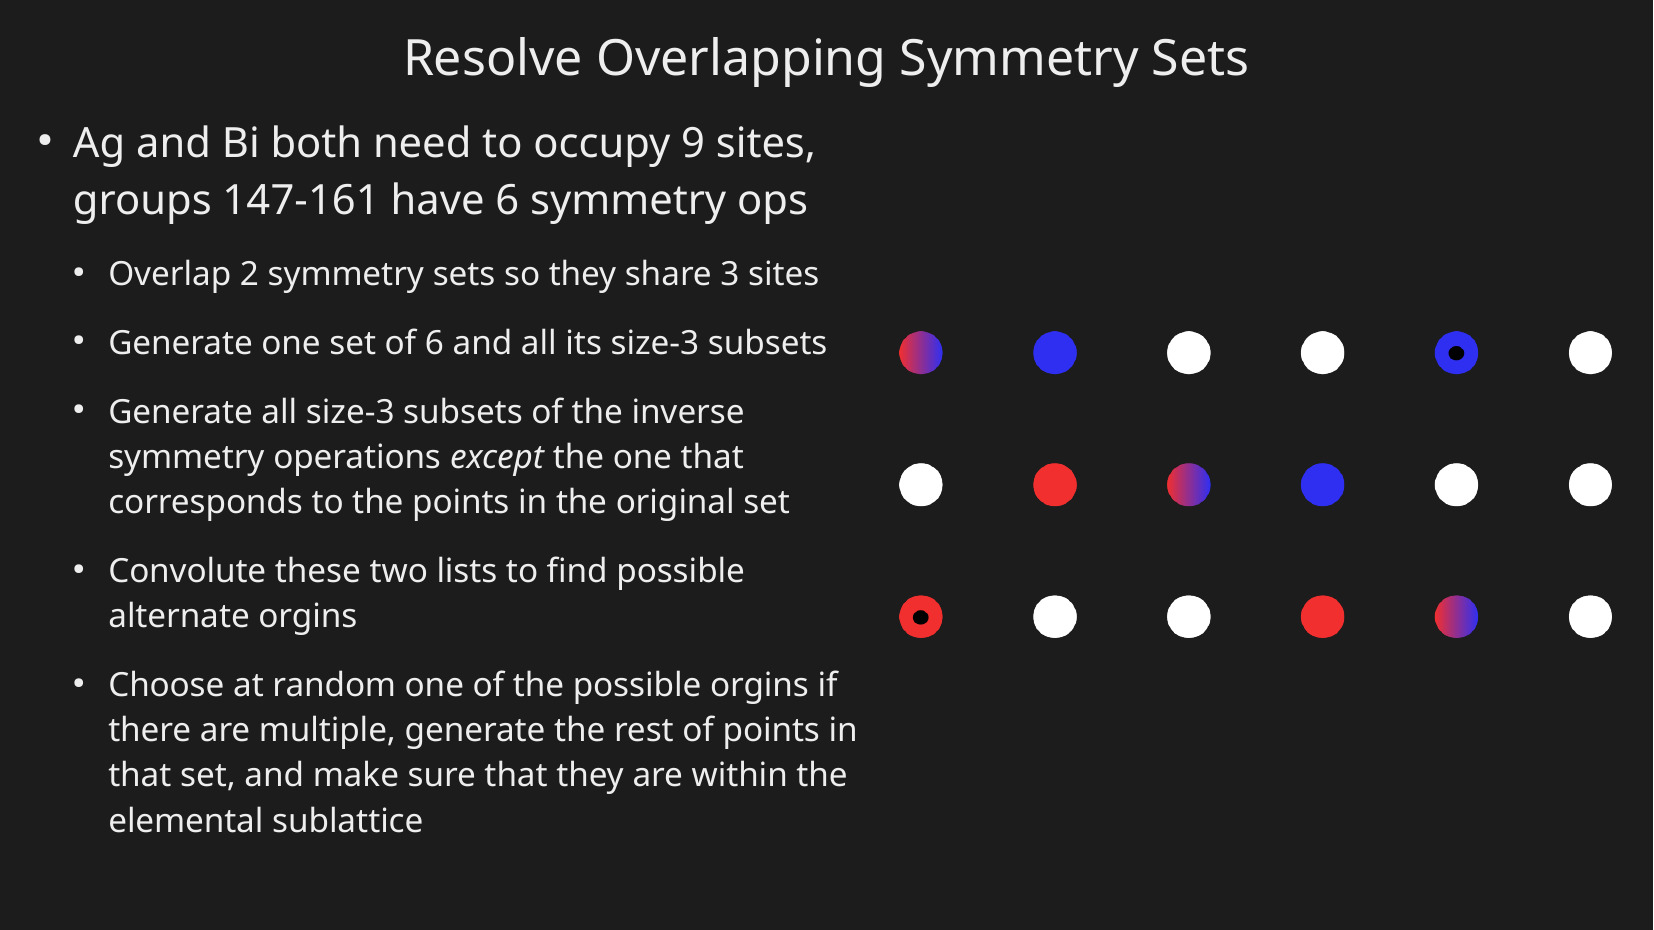

# Resolve Overlapping Symmetry Sets
Ag and Bi both need to occupy 9 sites, groups 147-161 have 6 symmetry ops
Overlap 2 symmetry sets so they share 3 sites
Generate one set of 6 and all its size-3 subsets
Generate all size-3 subsets of the inverse symmetry operations except the one that corresponds to the points in the original set
Convolute these two lists to find possible alternate orgins
Choose at random one of the possible orgins if there are multiple, generate the rest of points in that set, and make sure that they are within the elemental sublattice